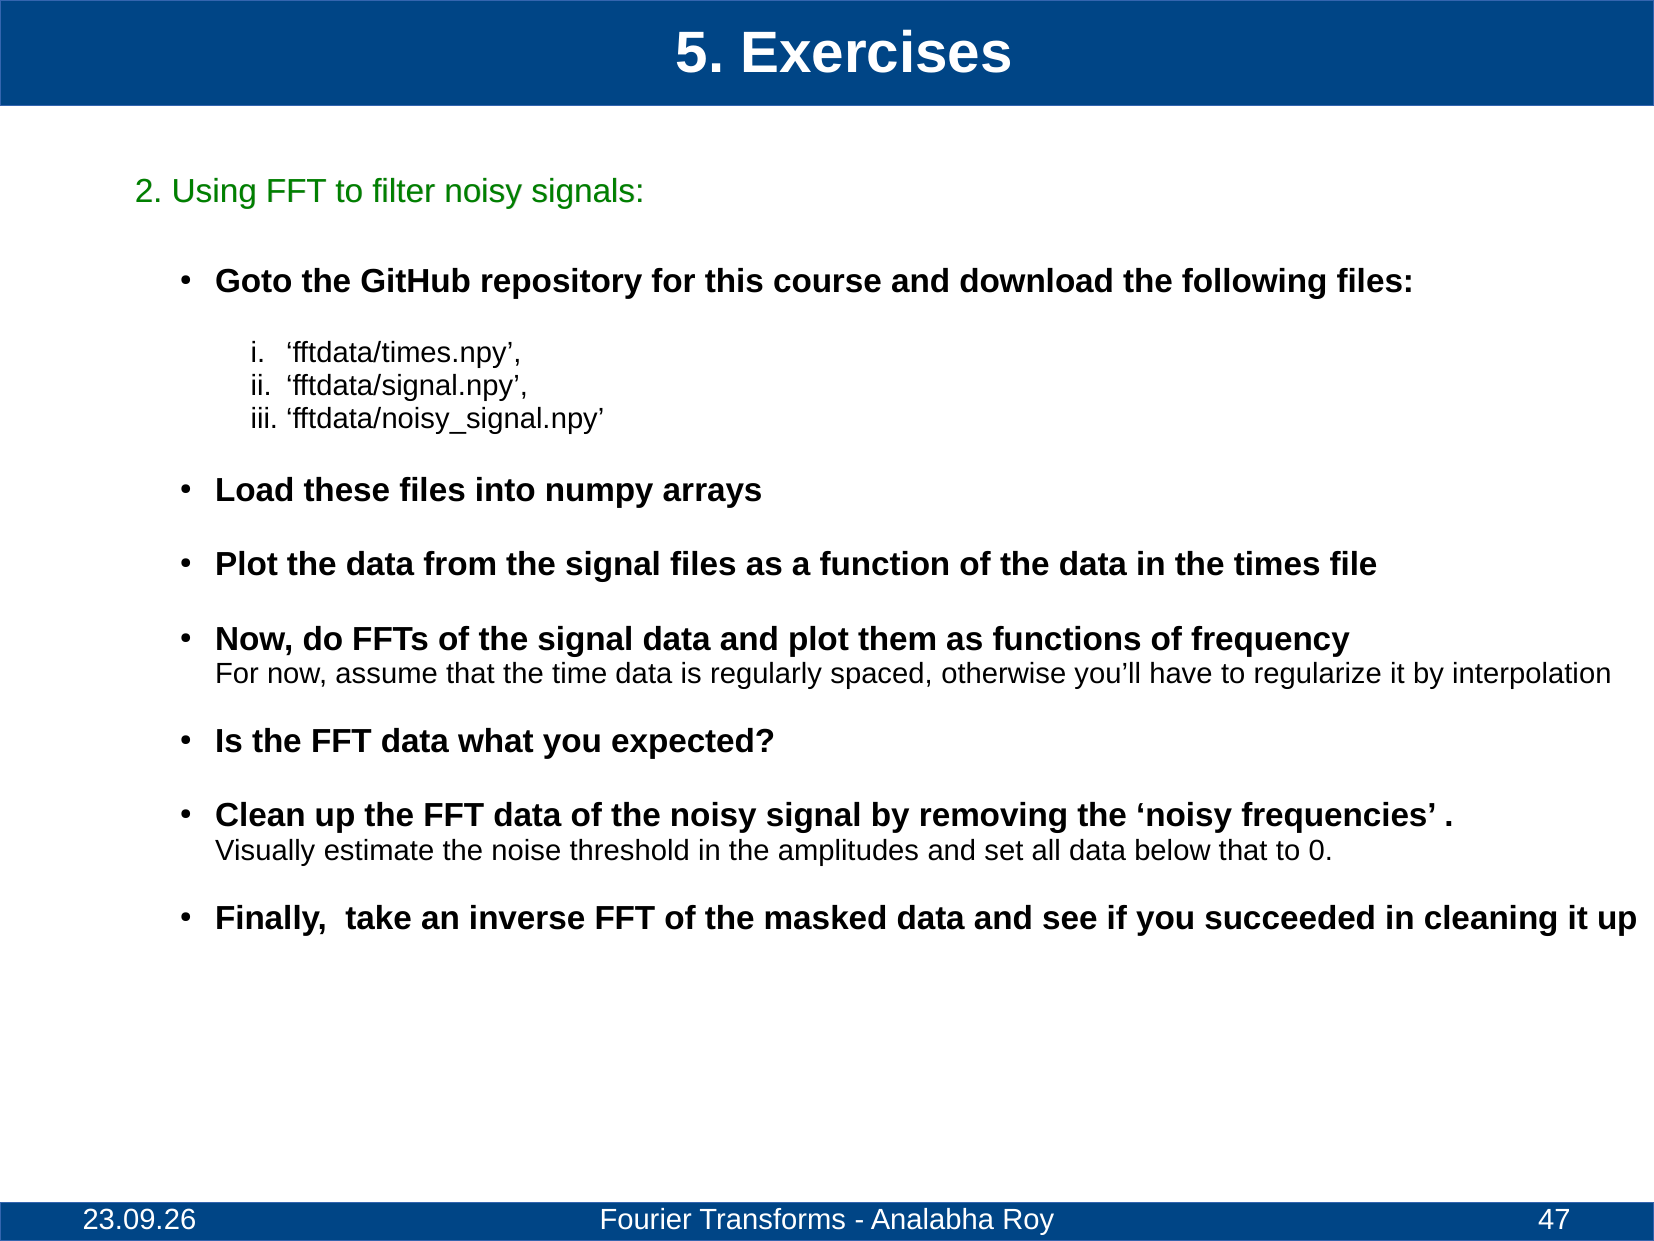

# 5. Exercises
2. Using FFT to filter noisy signals:
Goto the GitHub repository for this course and download the following files:
‘fftdata/times.npy’,
‘fftdata/signal.npy’,
‘fftdata/noisy_signal.npy’
Load these files into numpy arrays
Plot the data from the signal files as a function of the data in the times file
Now, do FFTs of the signal data and plot them as functions of frequency
For now, assume that the time data is regularly spaced, otherwise you’ll have to regularize it by interpolation
Is the FFT data what you expected?
Clean up the FFT data of the noisy signal by removing the ‘noisy frequencies’ .
Visually estimate the noise threshold in the amplitudes and set all data below that to 0.
Finally, take an inverse FFT of the masked data and see if you succeeded in cleaning it up
Your name here (insert->page number)
47